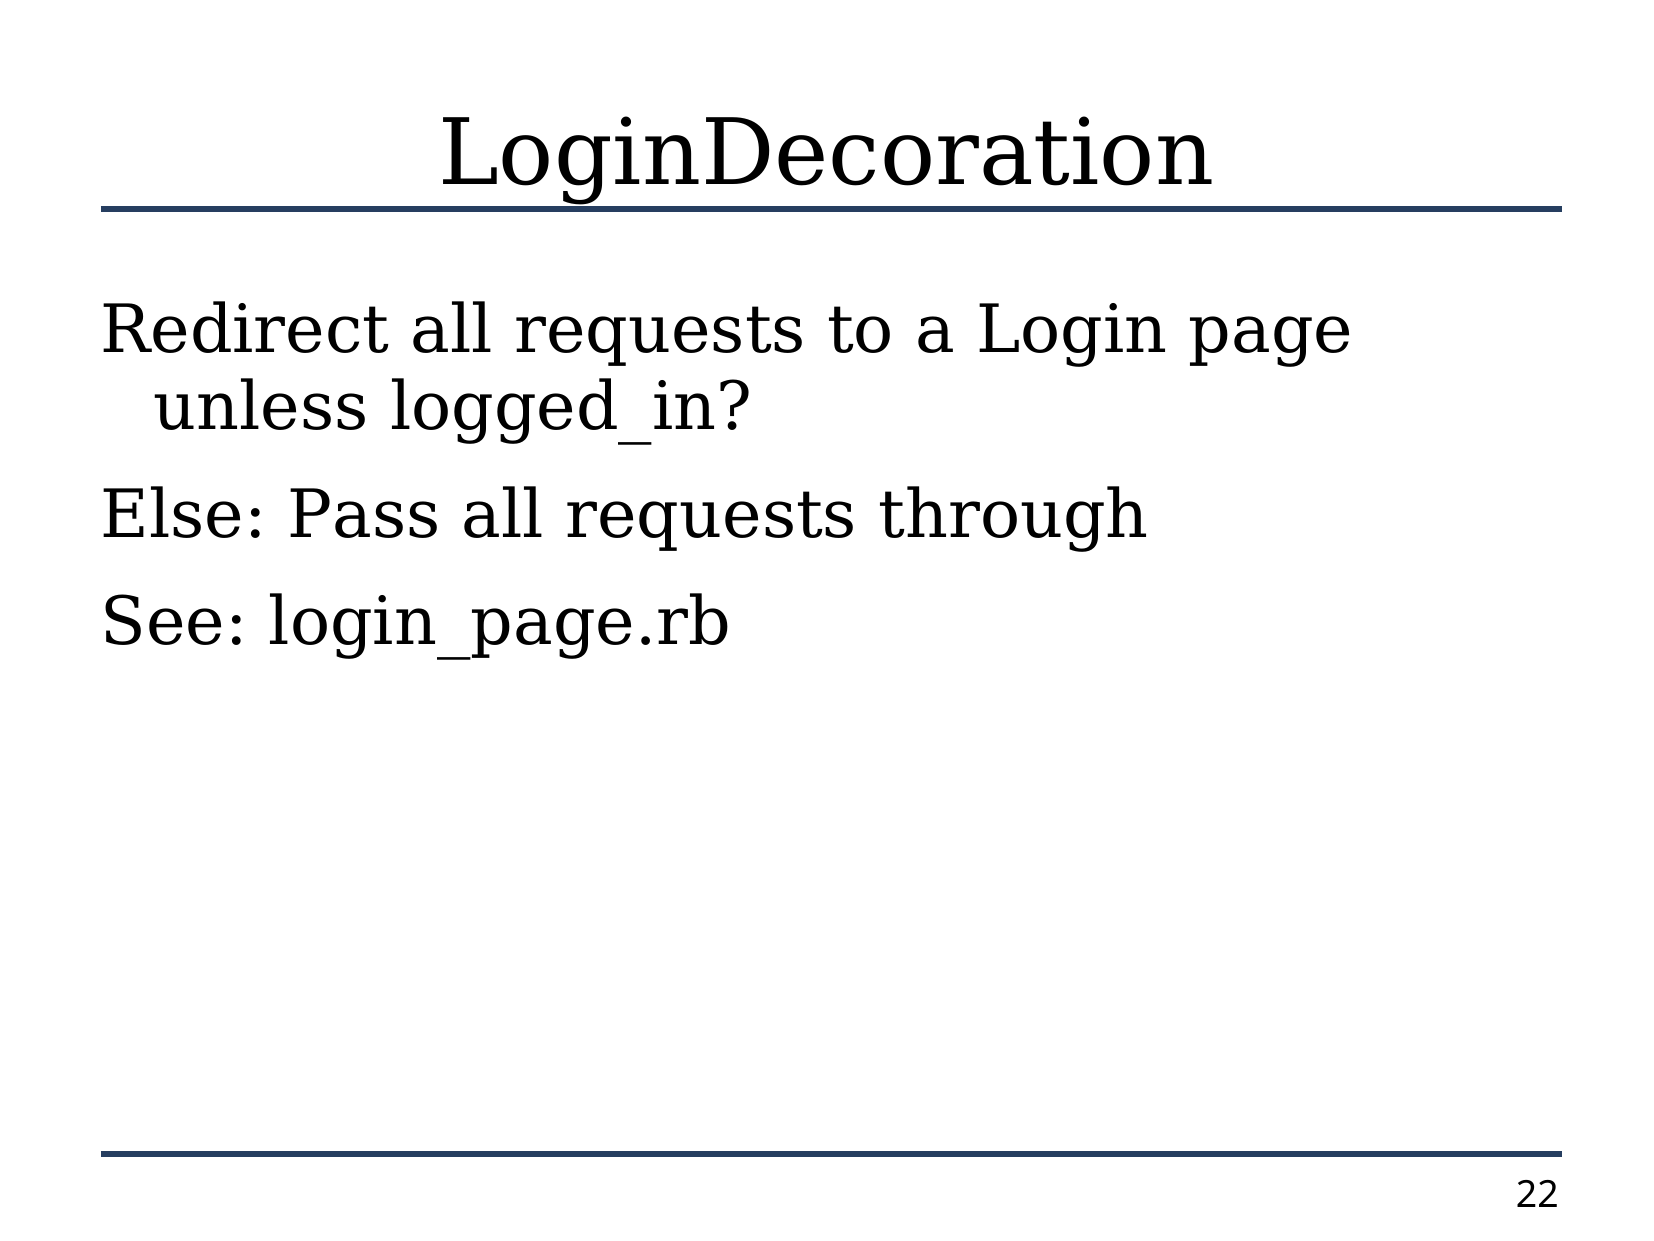

# LoginDecoration
Redirect all requests to a Login page unless logged_in?
Else: Pass all requests through
See: login_page.rb